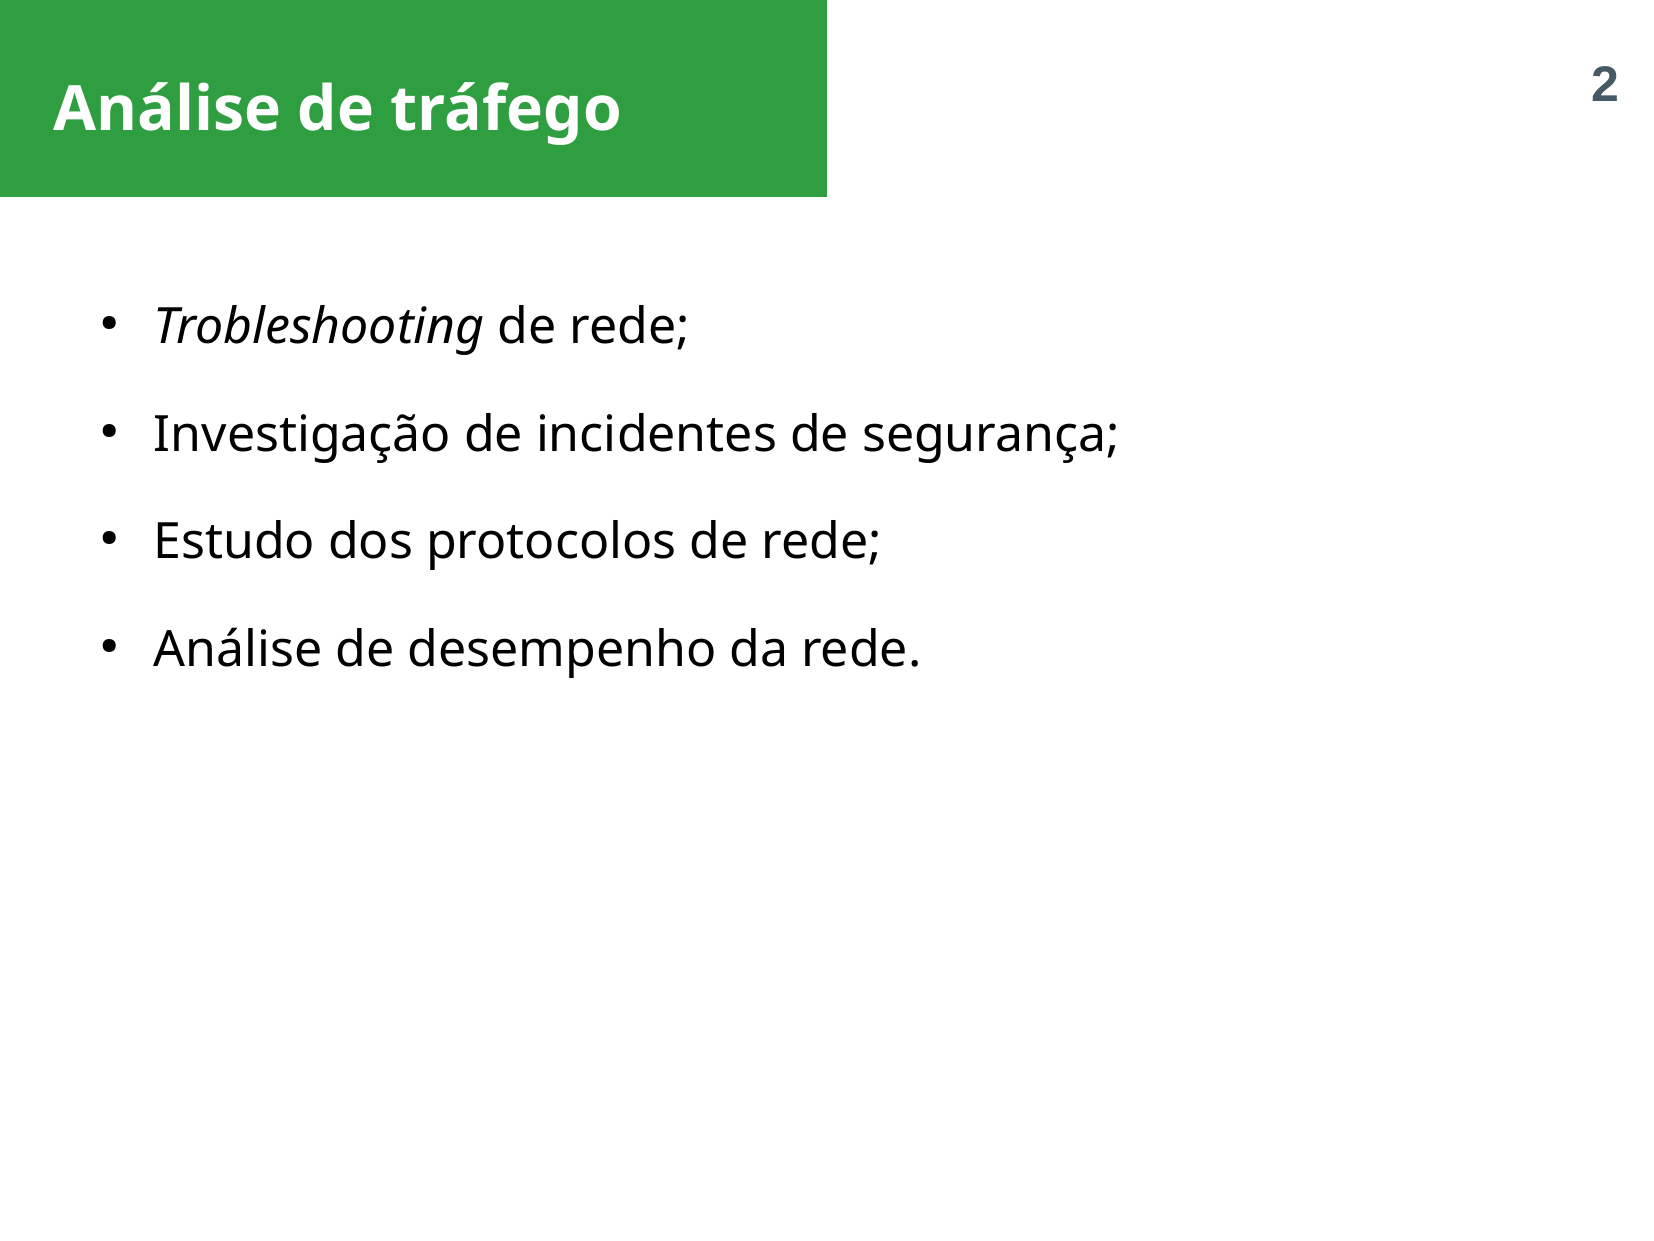

Análise de tráfego
# Trobleshooting de rede;
Investigação de incidentes de segurança;
Estudo dos protocolos de rede;
Análise de desempenho da rede.